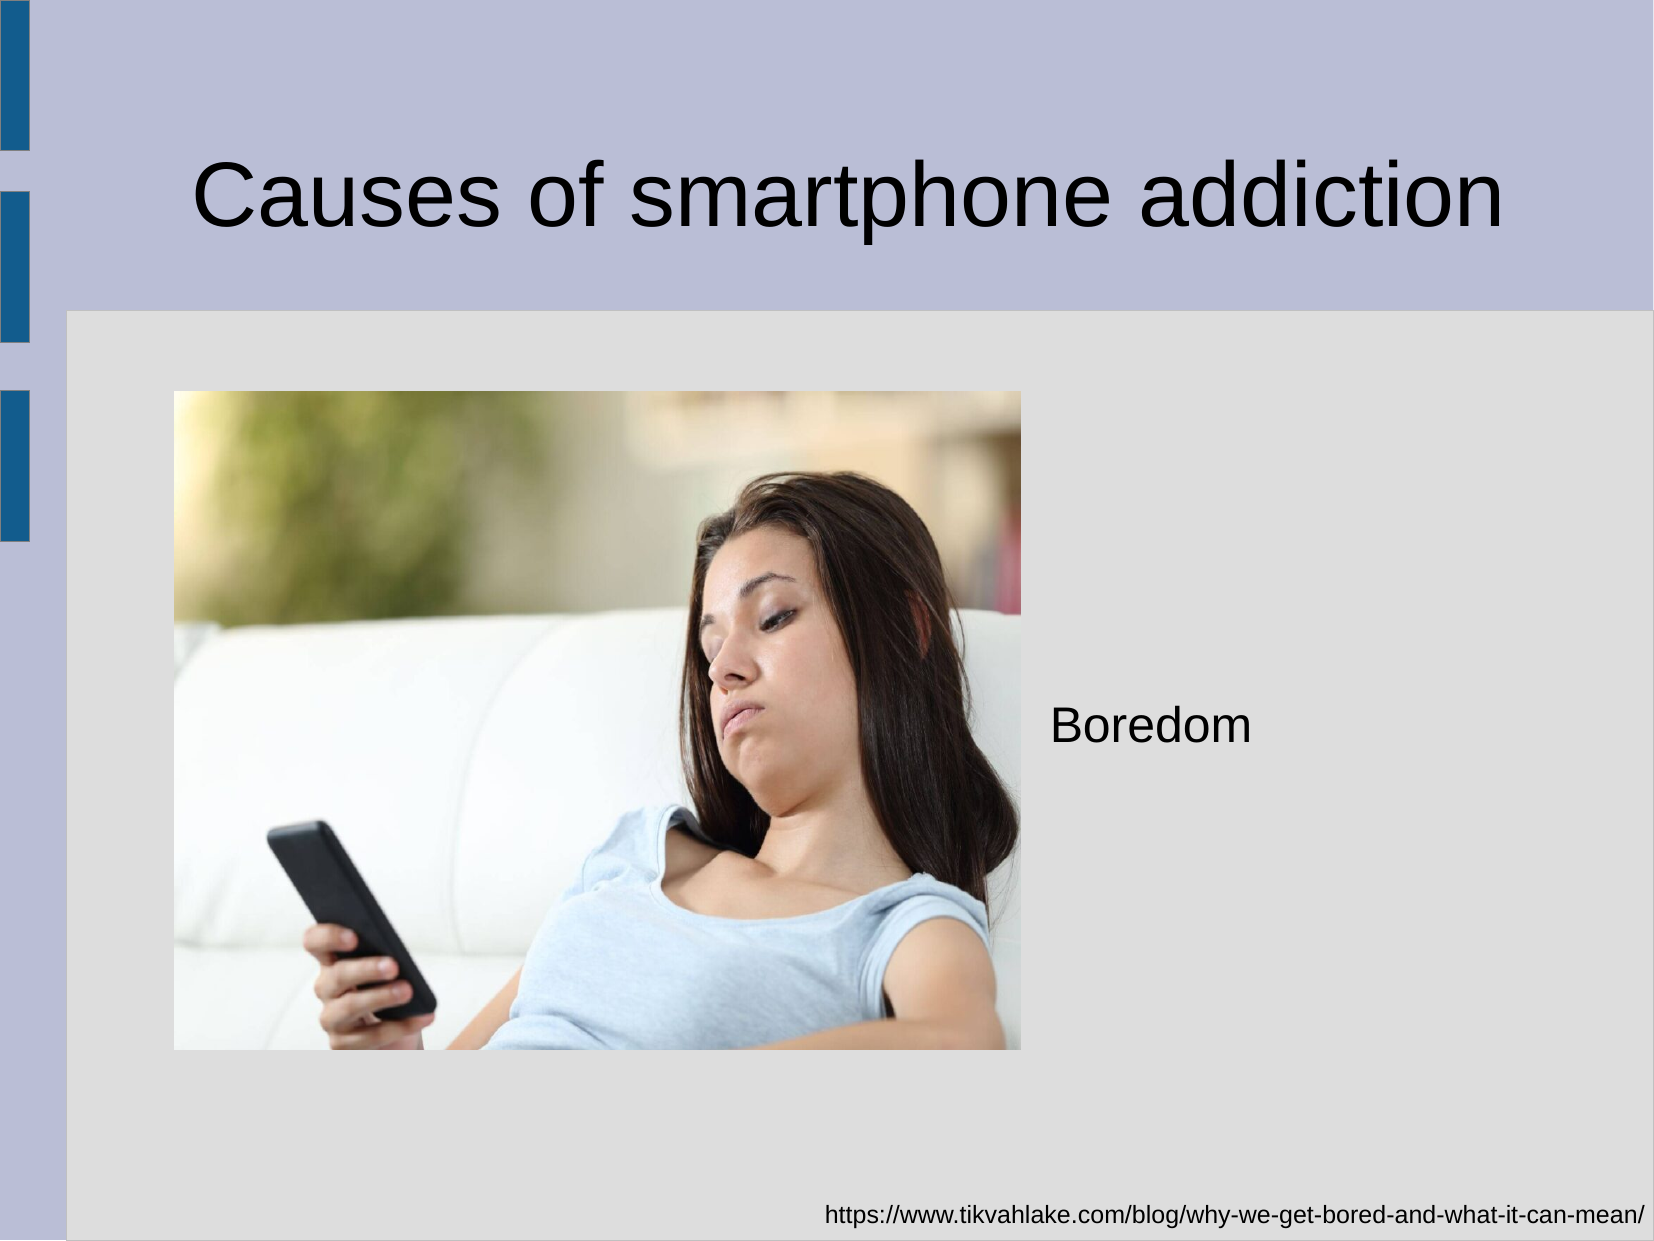

# Causes of smartphone addiction
Boredom
https://www.tikvahlake.com/blog/why-we-get-bored-and-what-it-can-mean/